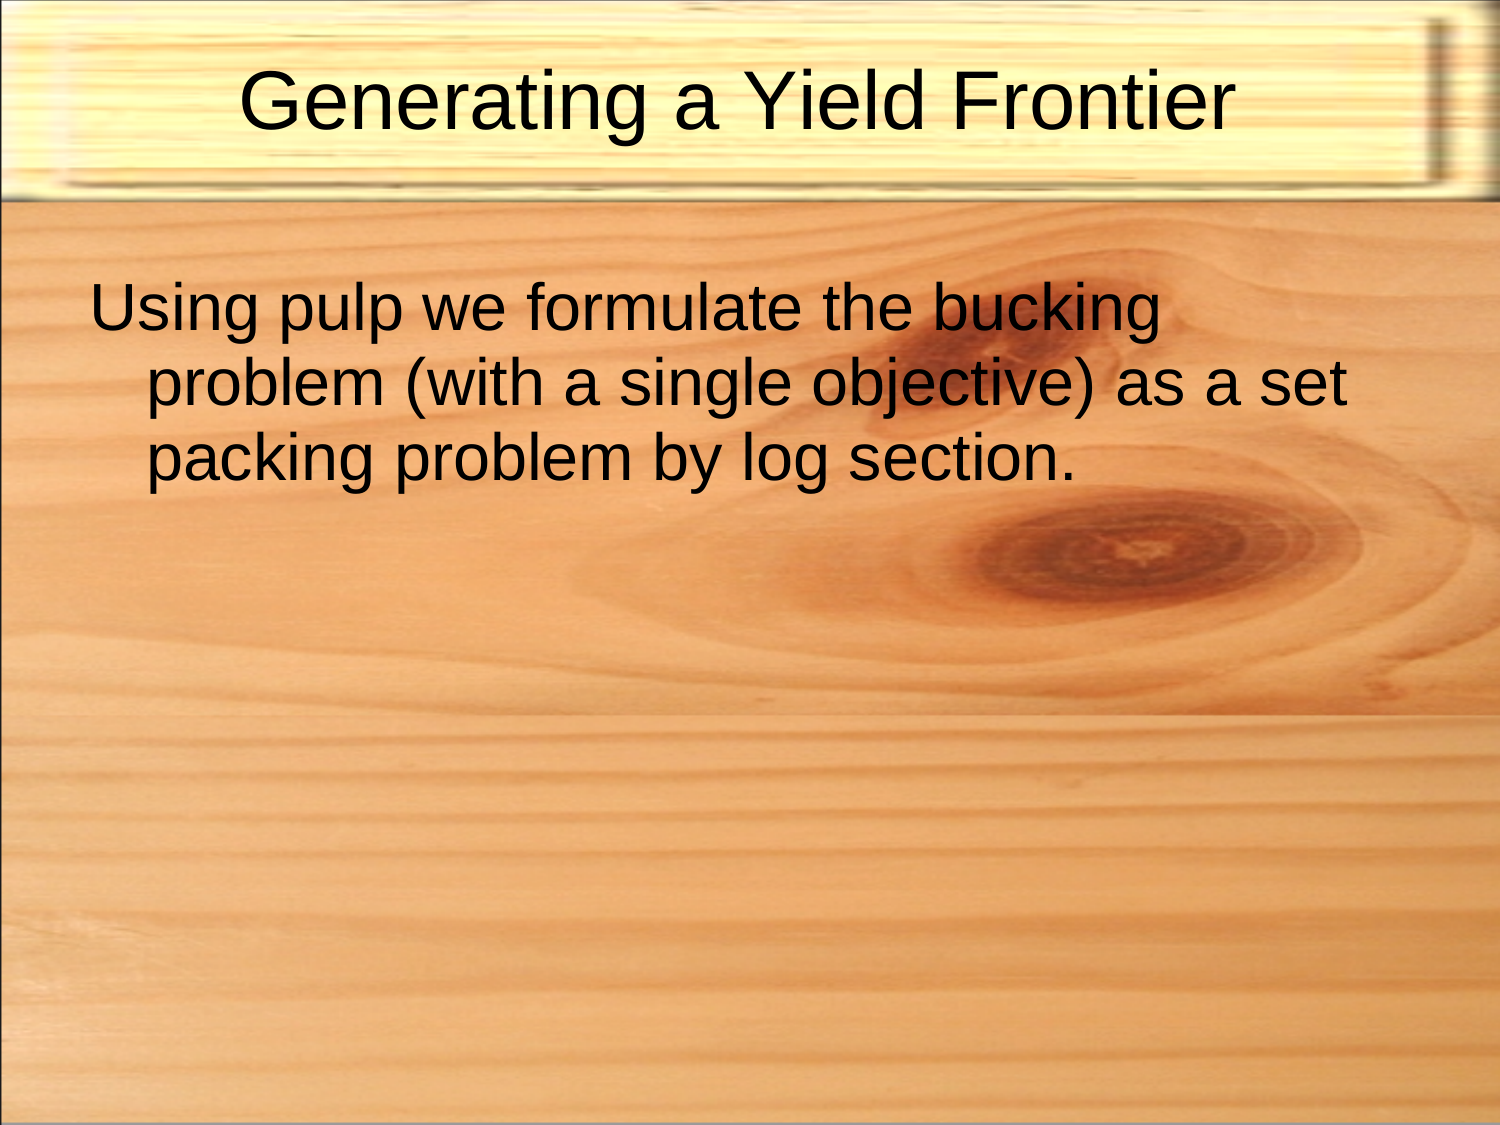

# Generating a Yield Frontier
Using pulp we formulate the bucking problem (with a single objective) as a set packing problem by log section.